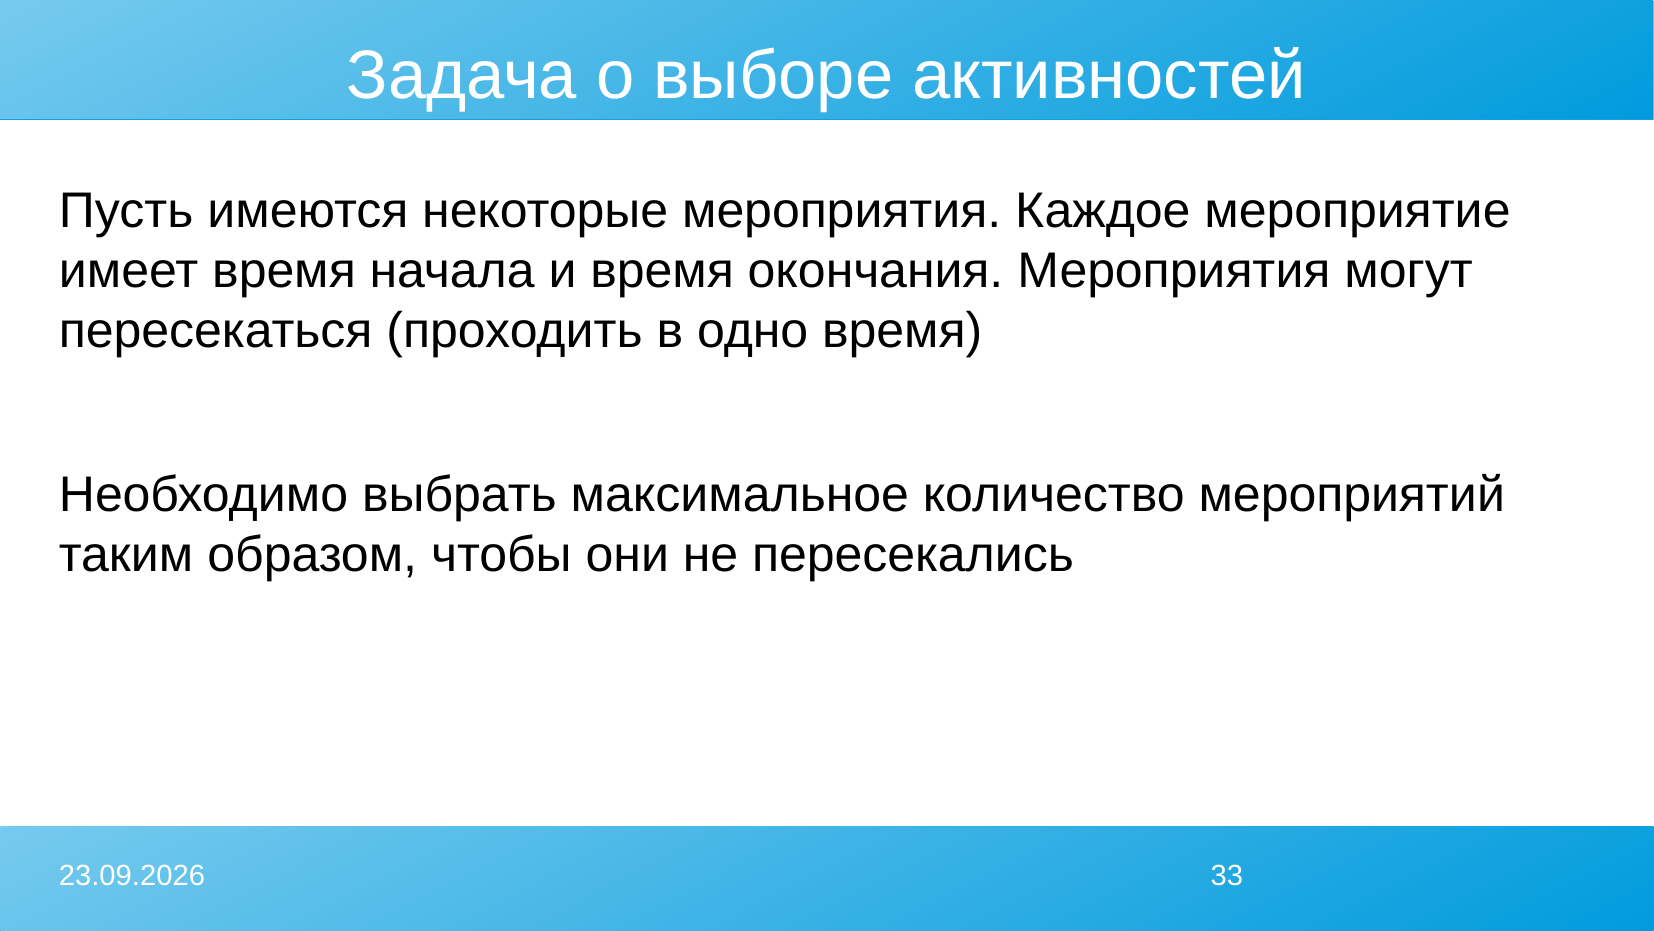

# Задача о выборе активностей
Пусть имеются некоторые мероприятия. Каждое мероприятие имеет время начала и время окончания. Мероприятия могут пересекаться (проходить в одно время)
Необходимо выбрать максимальное количество мероприятий таким образом, чтобы они не пересекались